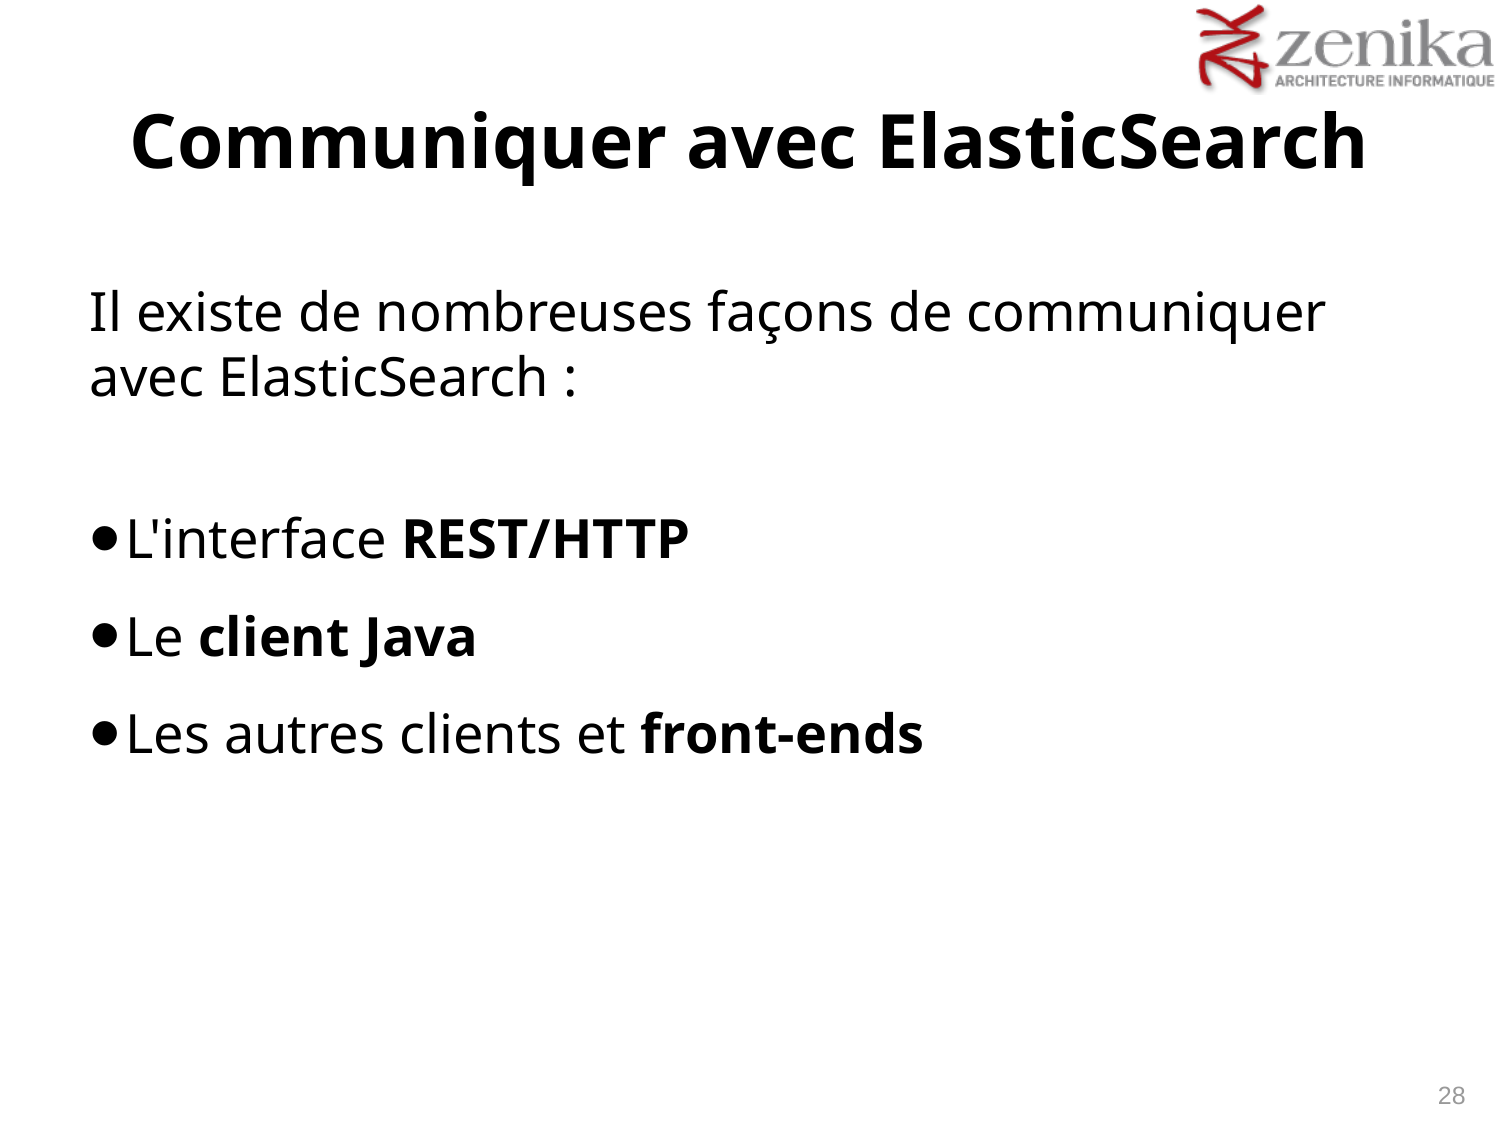

Communiquer avec ElasticSearch
Il existe de nombreuses façons de communiquer avec ElasticSearch :
L'interface REST/HTTP
Le client Java
Les autres clients et front-ends